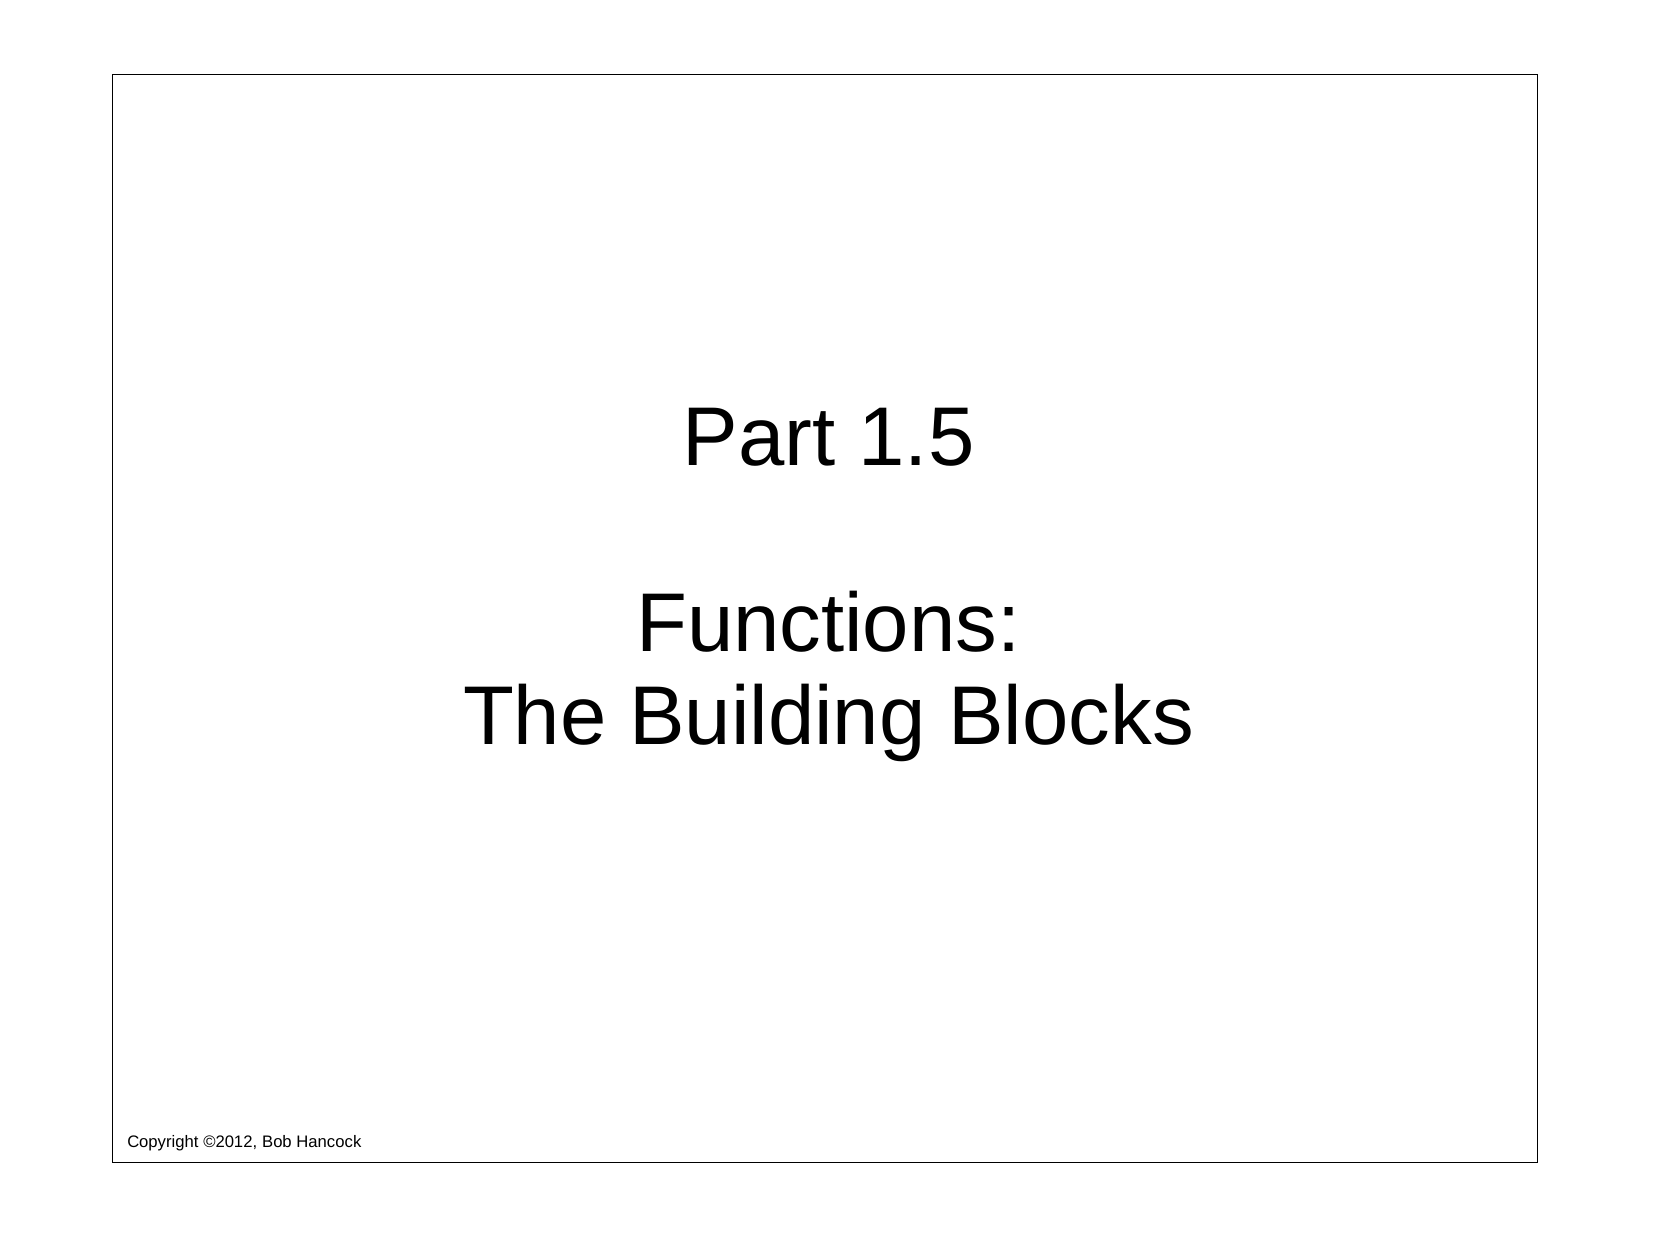

# Part 1.5 Functions: The Building Blocks
Copyright ©2012, Bob Hancock